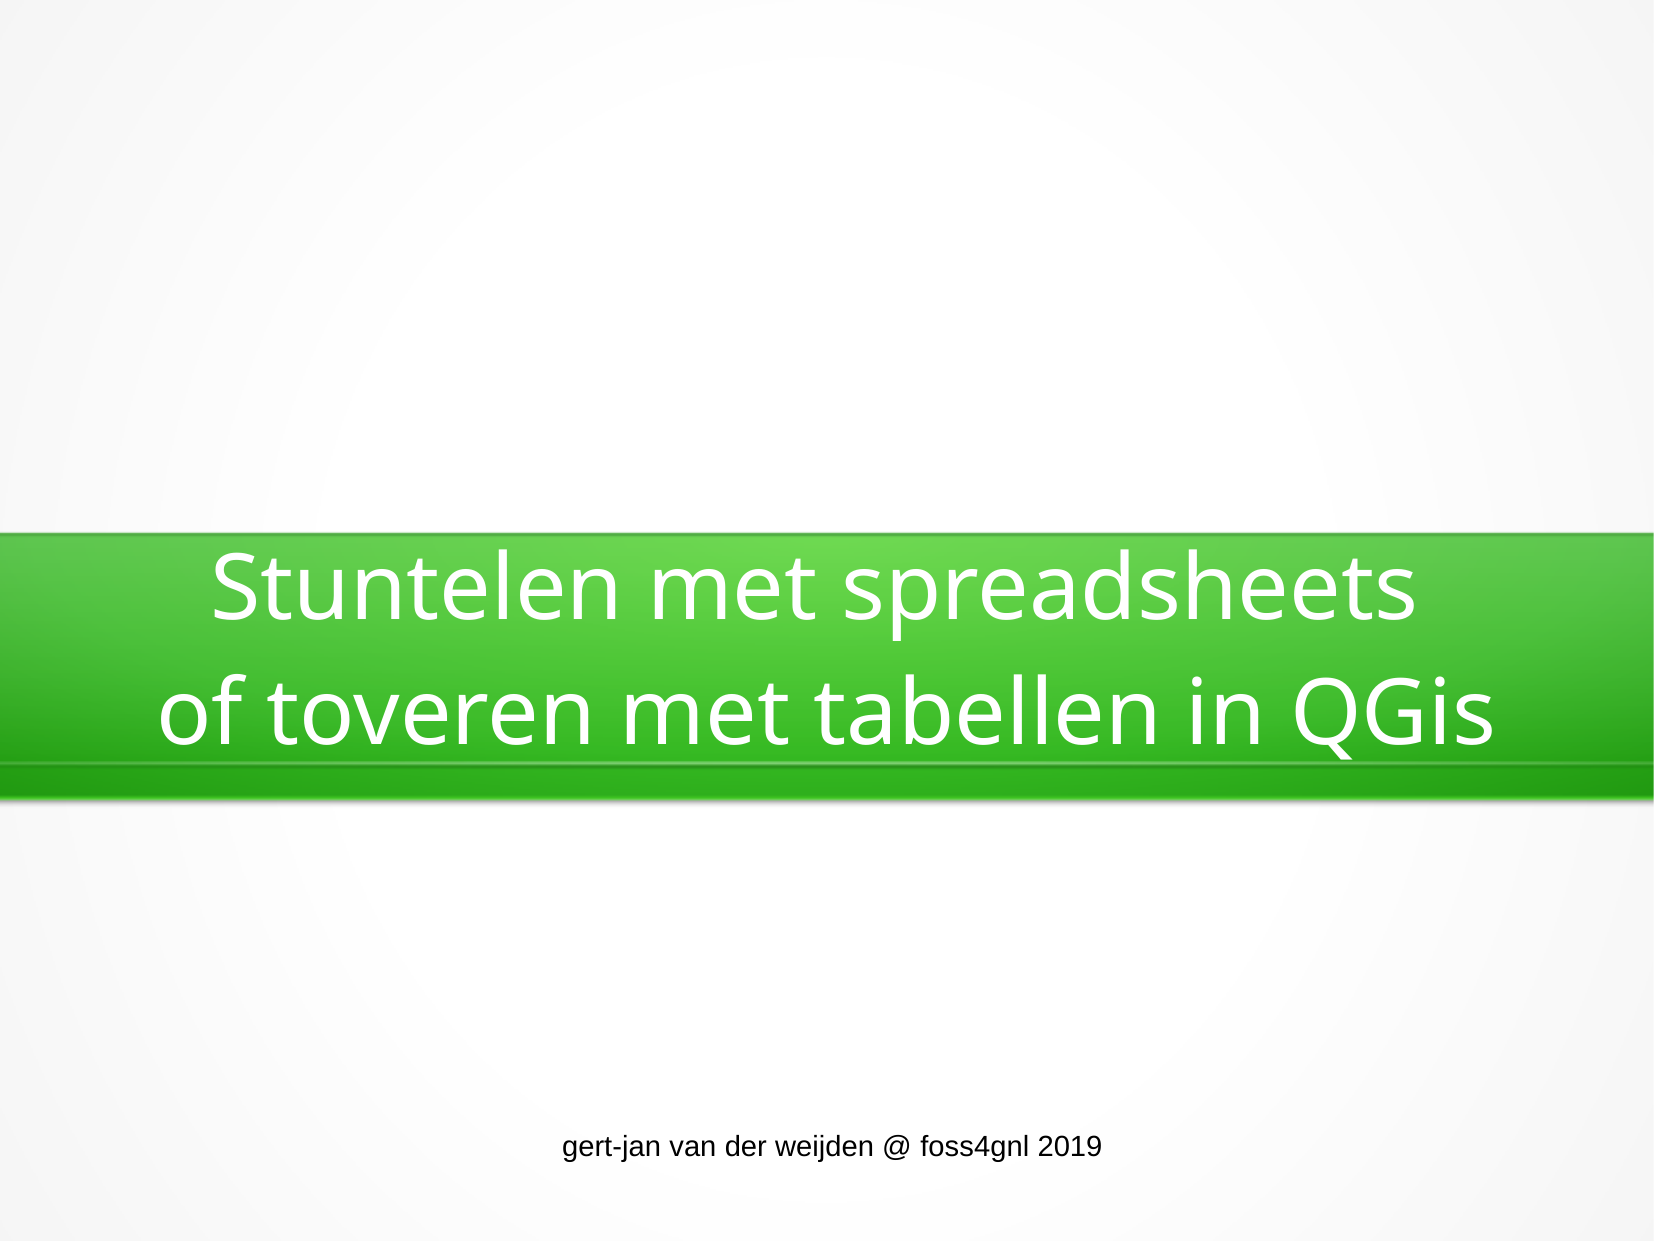

# Stuntelen met spreadsheets of toveren met tabellen in QGis
gert-jan van der weijden @ foss4gnl 2019